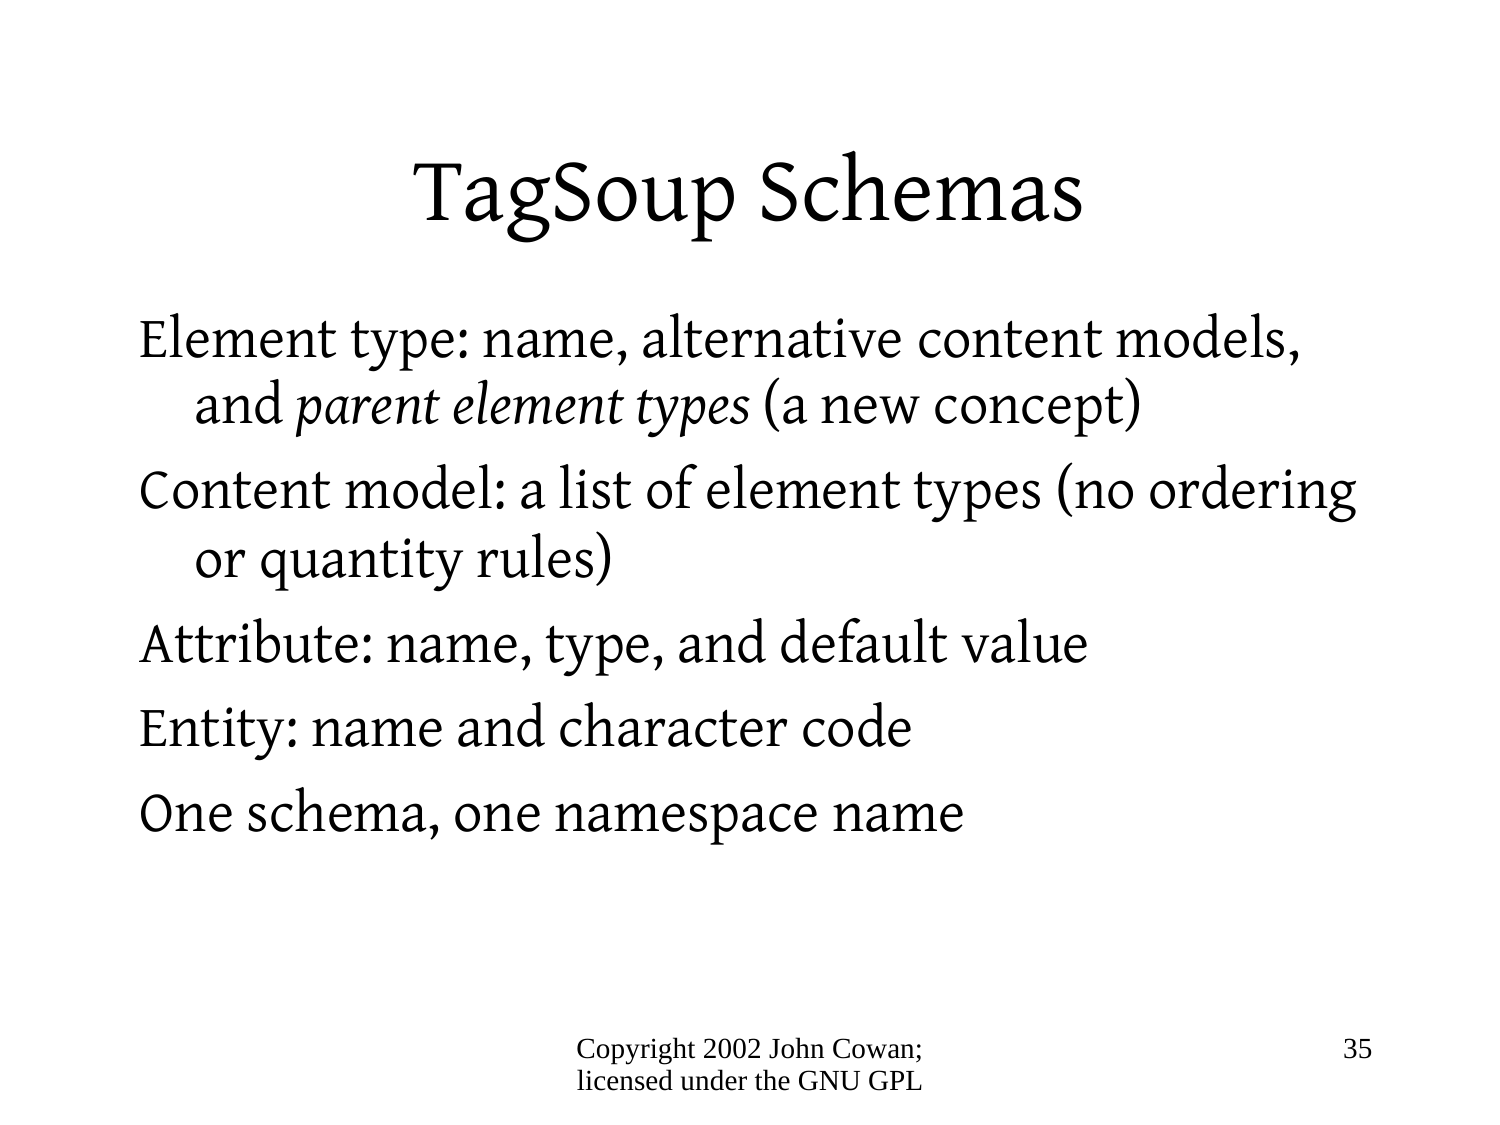

# TagSoup Schemas
Element type: name, alternative content models, and parent element types (a new concept)
Content model: a list of element types (no ordering or quantity rules)
Attribute: name, type, and default value
Entity: name and character code
One schema, one namespace name
Copyright 2002 John Cowan; licensed under the GNU GPL
35